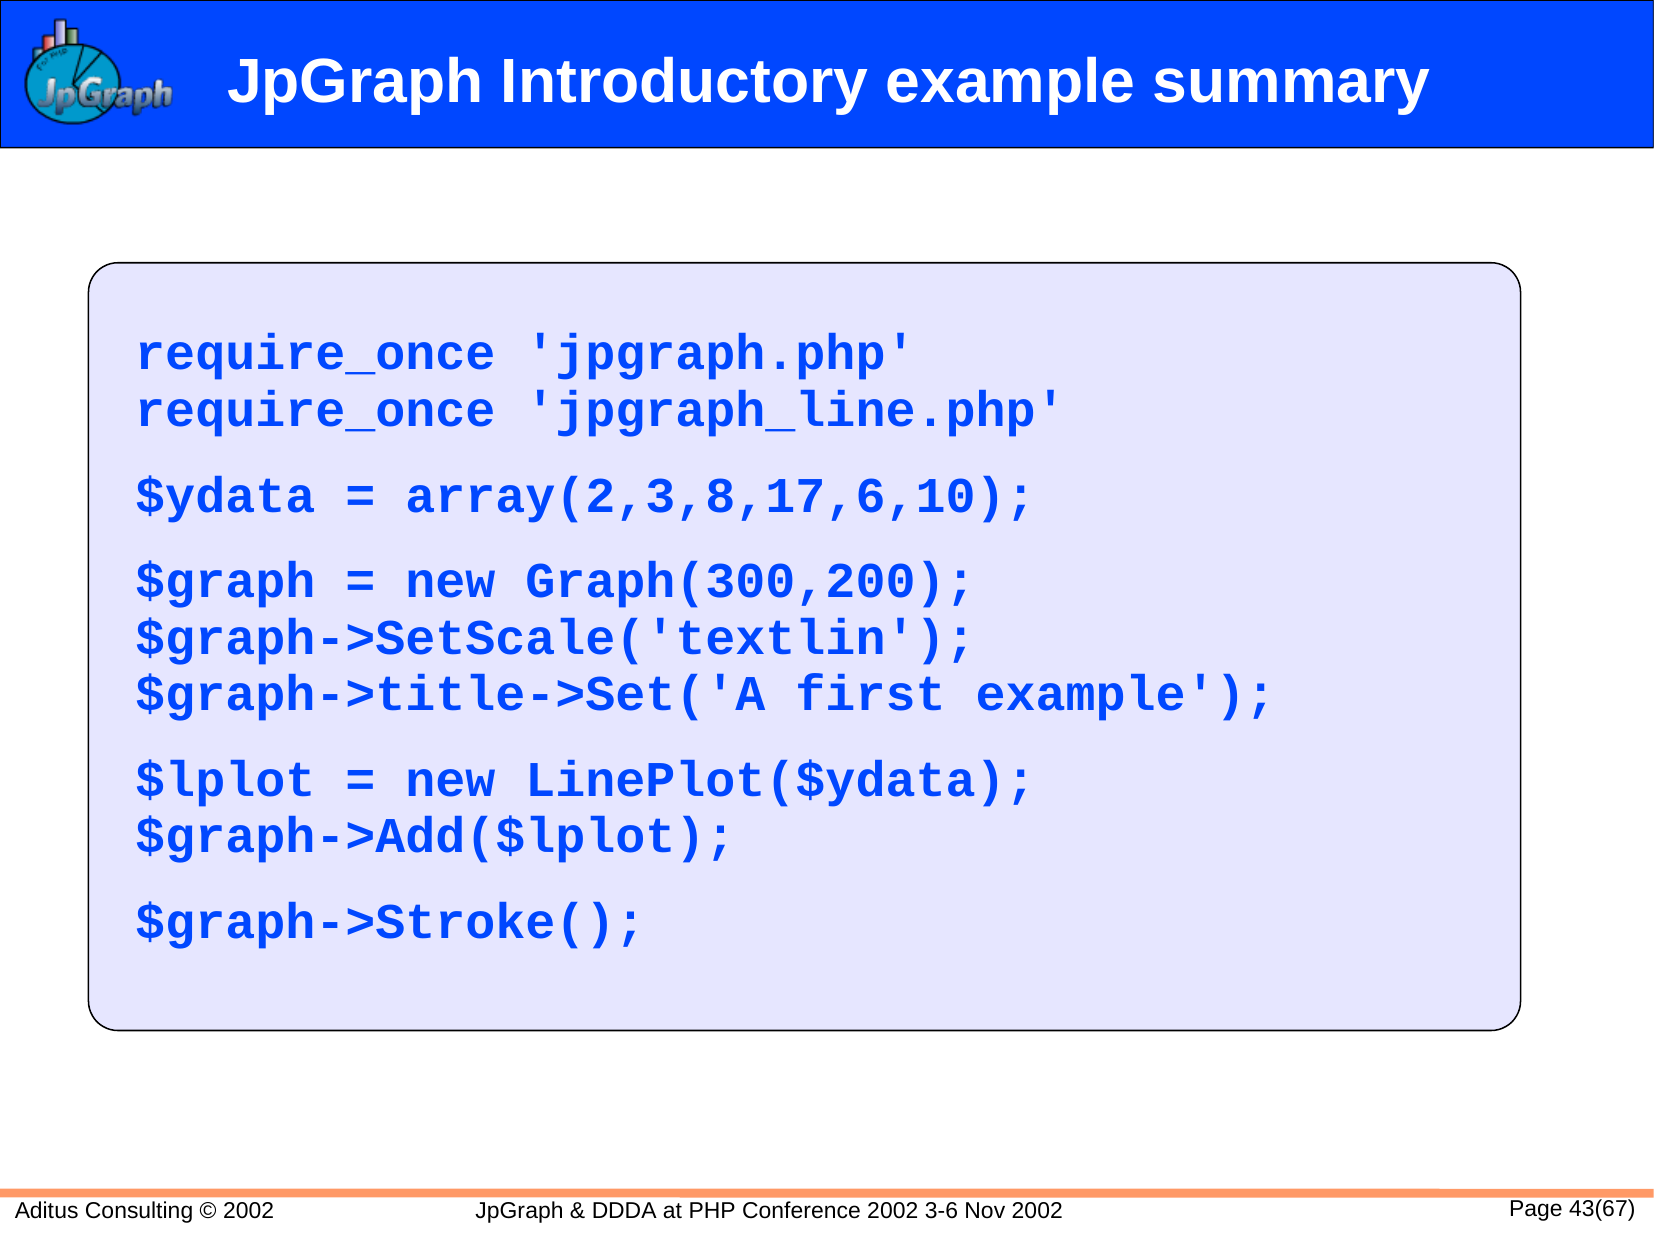

# JpGraph Introductory example summary
require_once 'jpgraph.php'
require_once 'jpgraph_line.php'
$ydata = array(2,3,8,17,6,10);
$graph = new Graph(300,200);
$graph->SetScale('textlin');
$graph->title->Set('A first example');
$lplot = new LinePlot($ydata);
$graph->Add($lplot);
$graph->Stroke();